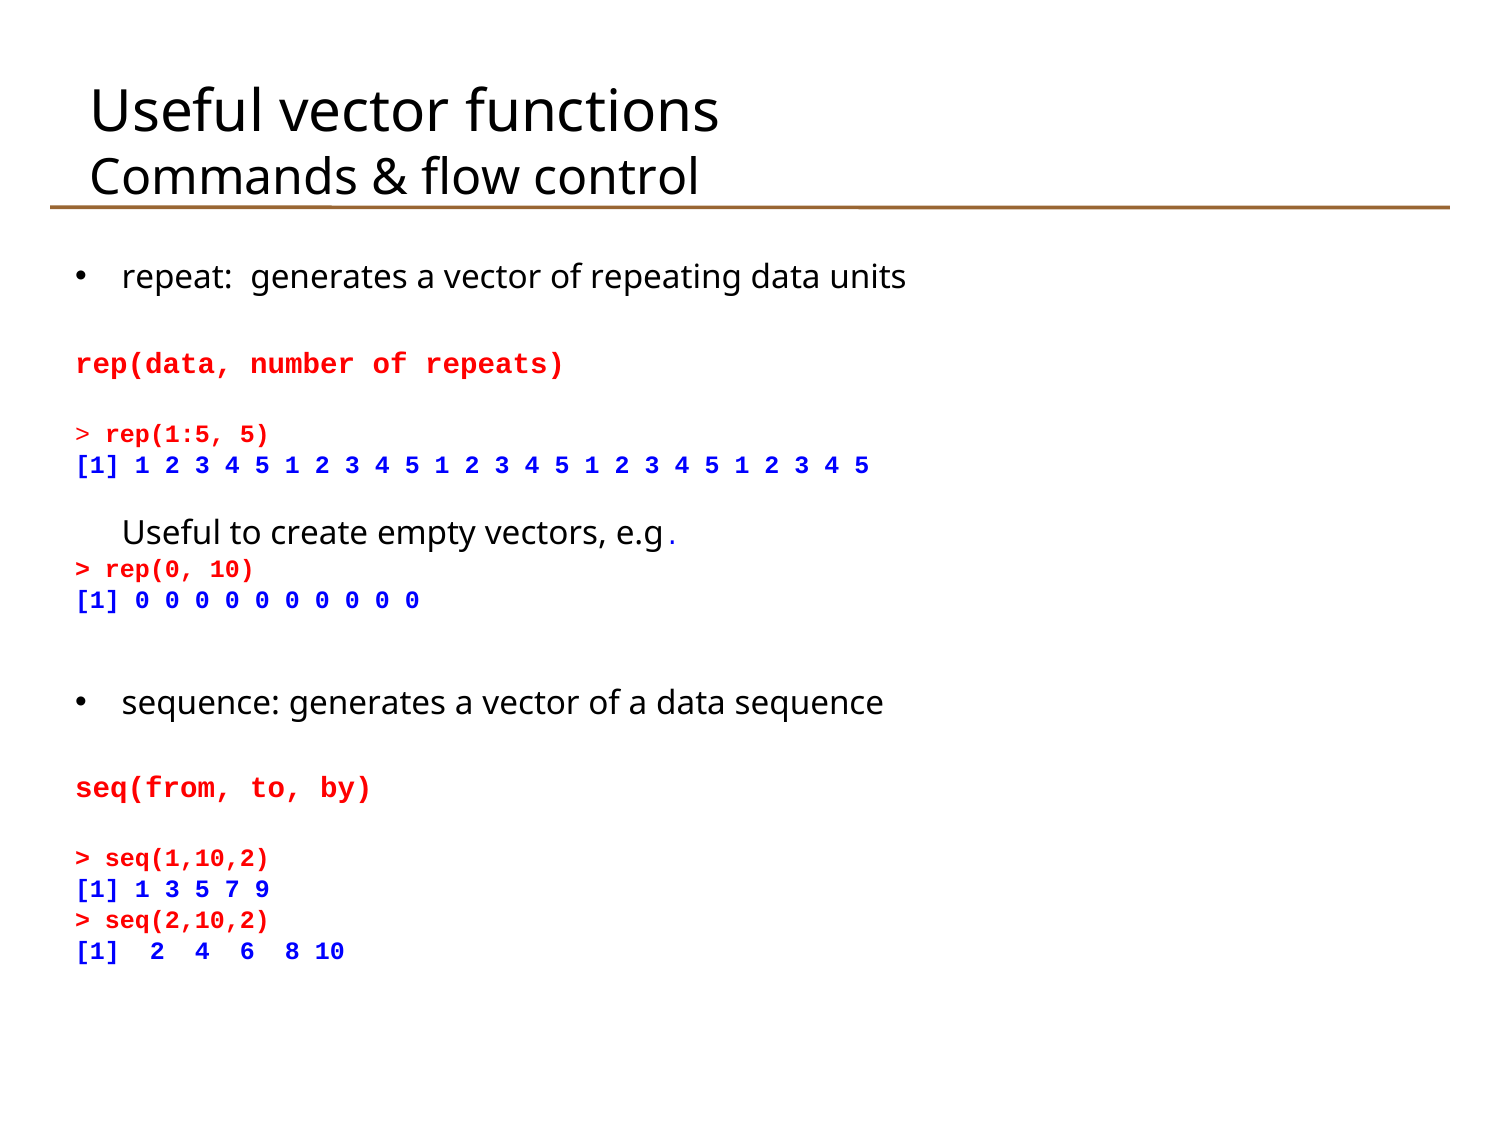

Useful vector functions
Commands & flow control
repeat: generates a vector of repeating data units
rep(data, number of repeats)‏
> rep(1:5, 5)‏
[1] 1 2 3 4 5 1 2 3 4 5 1 2 3 4 5 1 2 3 4 5 1 2 3 4 5
Useful to create empty vectors, e.g.
> rep(0, 10)‏
[1] 0 0 0 0 0 0 0 0 0 0
sequence: generates a vector of a data sequence
seq(from, to, by)‏
> seq(1,10,2)‏
[1] 1 3 5 7 9
> seq(2,10,2)‏
[1] 2 4 6 8 10